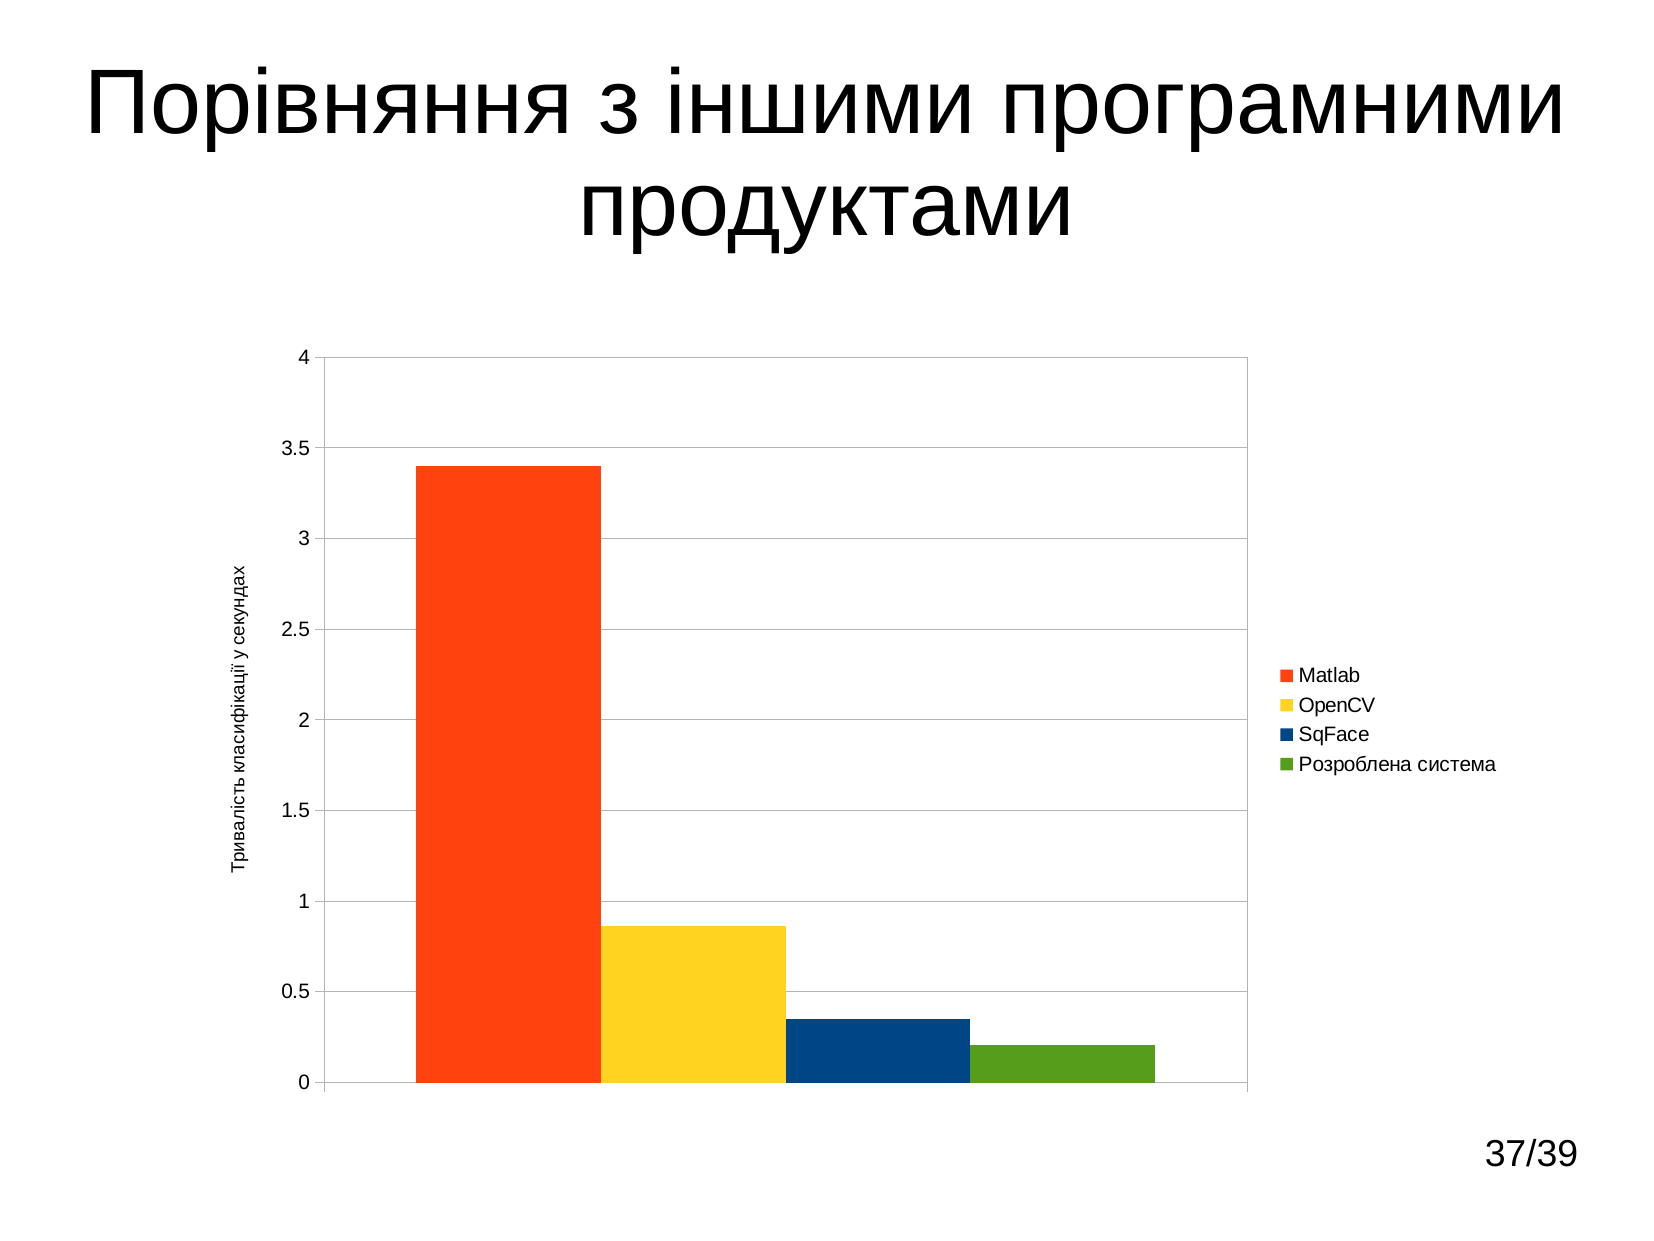

# Порівняння з іншими програмними продуктами
### Chart
| Category | Matlab | OpenCV | SqFace | Розроблена система |
|---|---|---|---|---|
| None | 3.4 | 0.861 | 0.35 | 0.21 |37/39